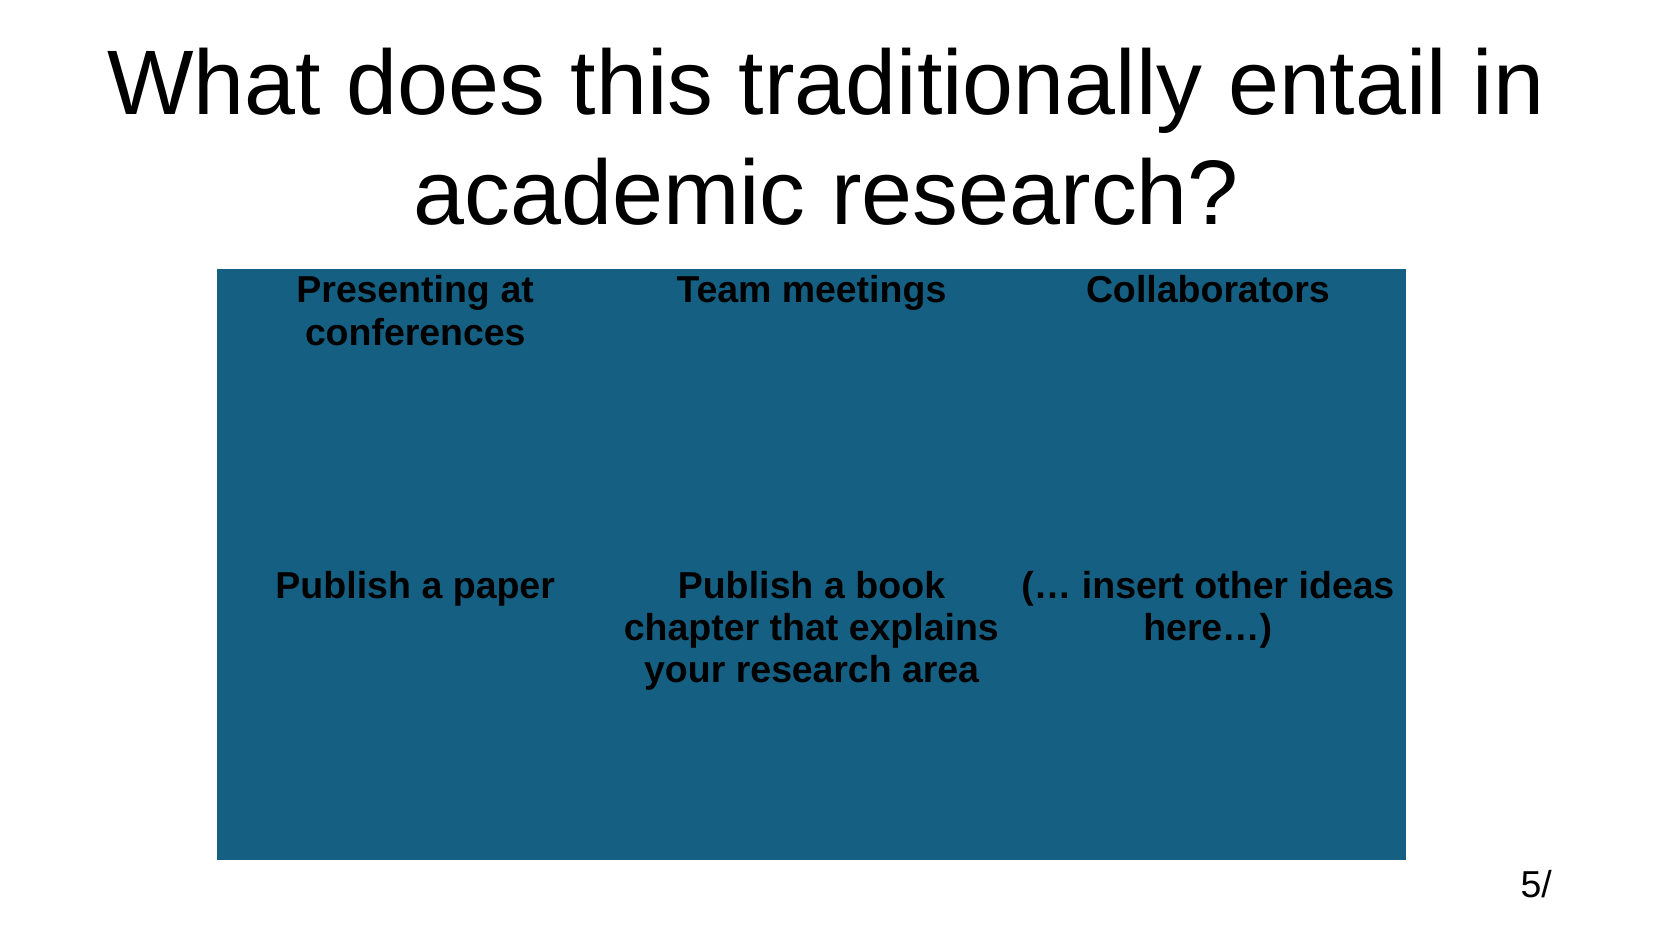

# What does this traditionally entail in academic research?
| Presenting at conferences | Team meetings | Collaborators |
| --- | --- | --- |
| Publish a paper | Publish a book chapter that explains your research area | (… insert other ideas here…) |